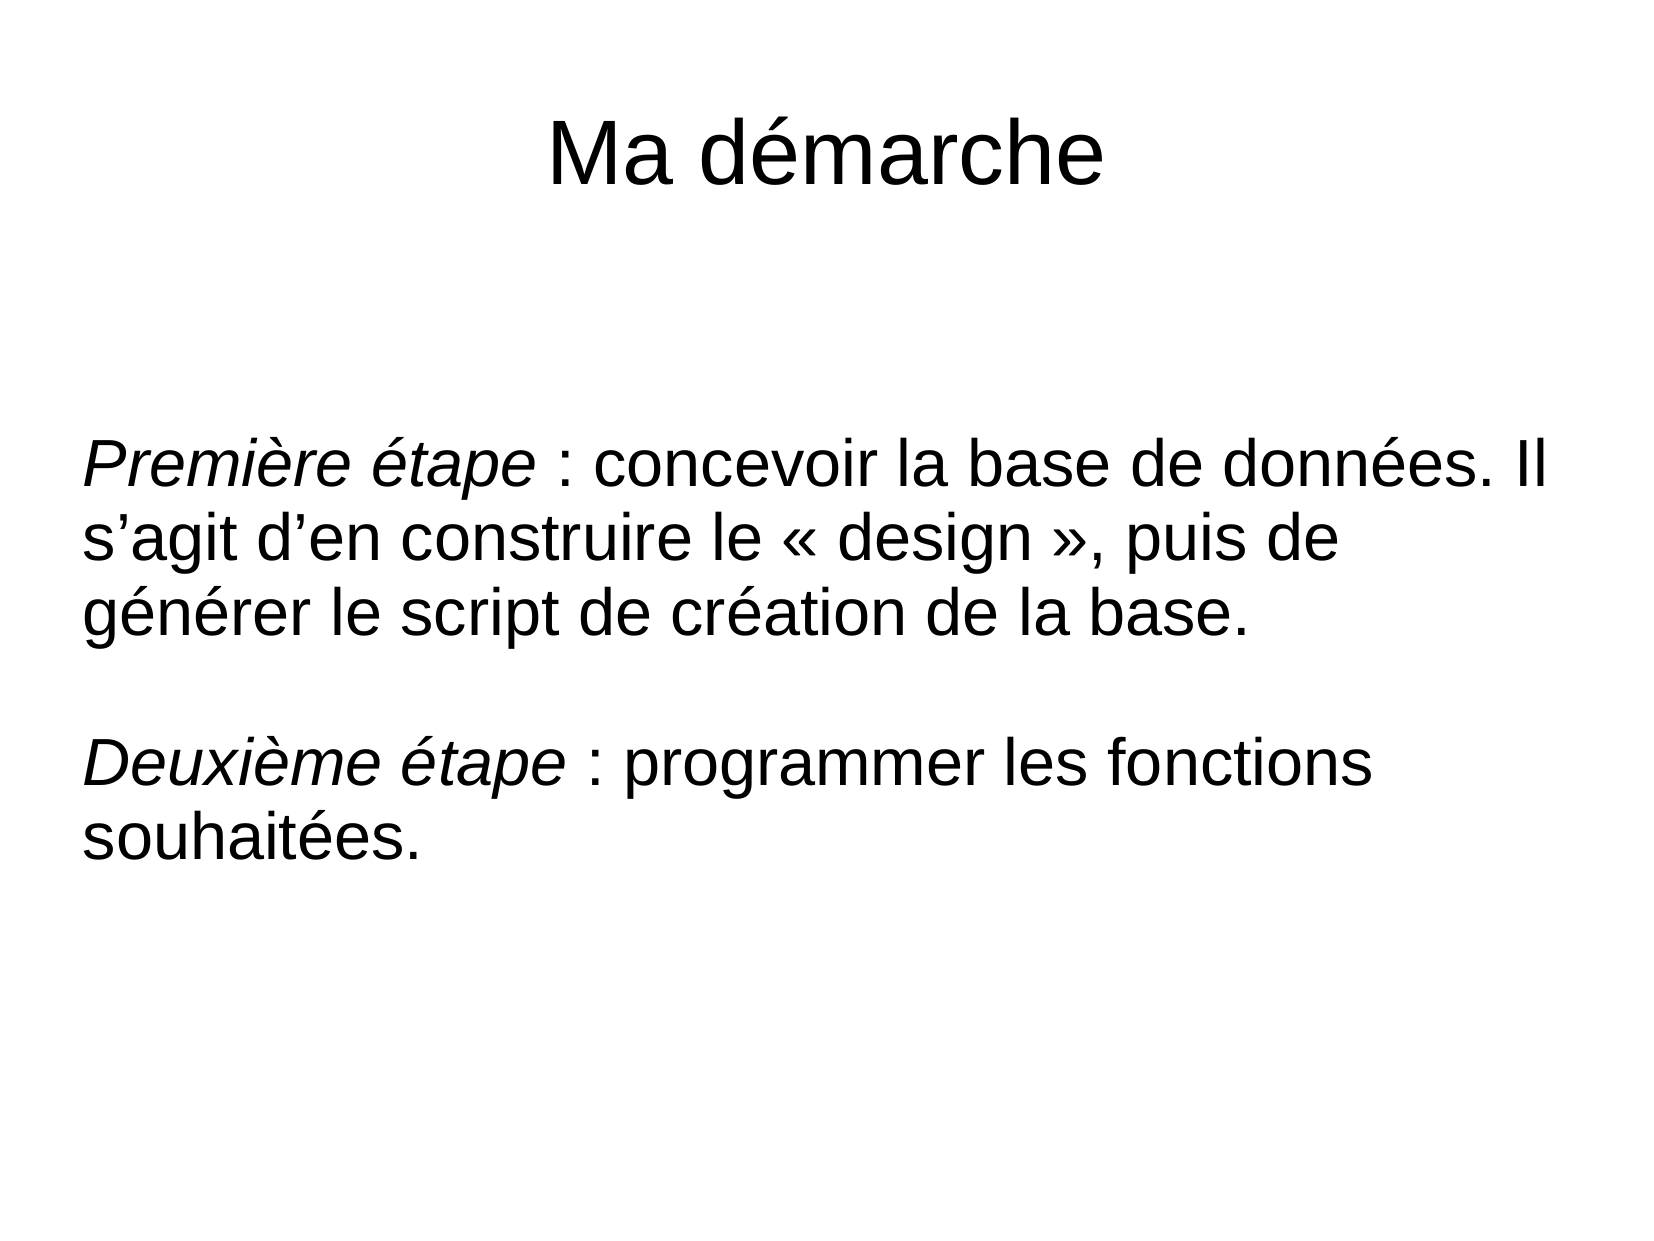

# Ma démarche
Première étape : concevoir la base de données. Il s’agit d’en construire le « design », puis de générer le script de création de la base.
Deuxième étape : programmer les fonctions souhaitées.